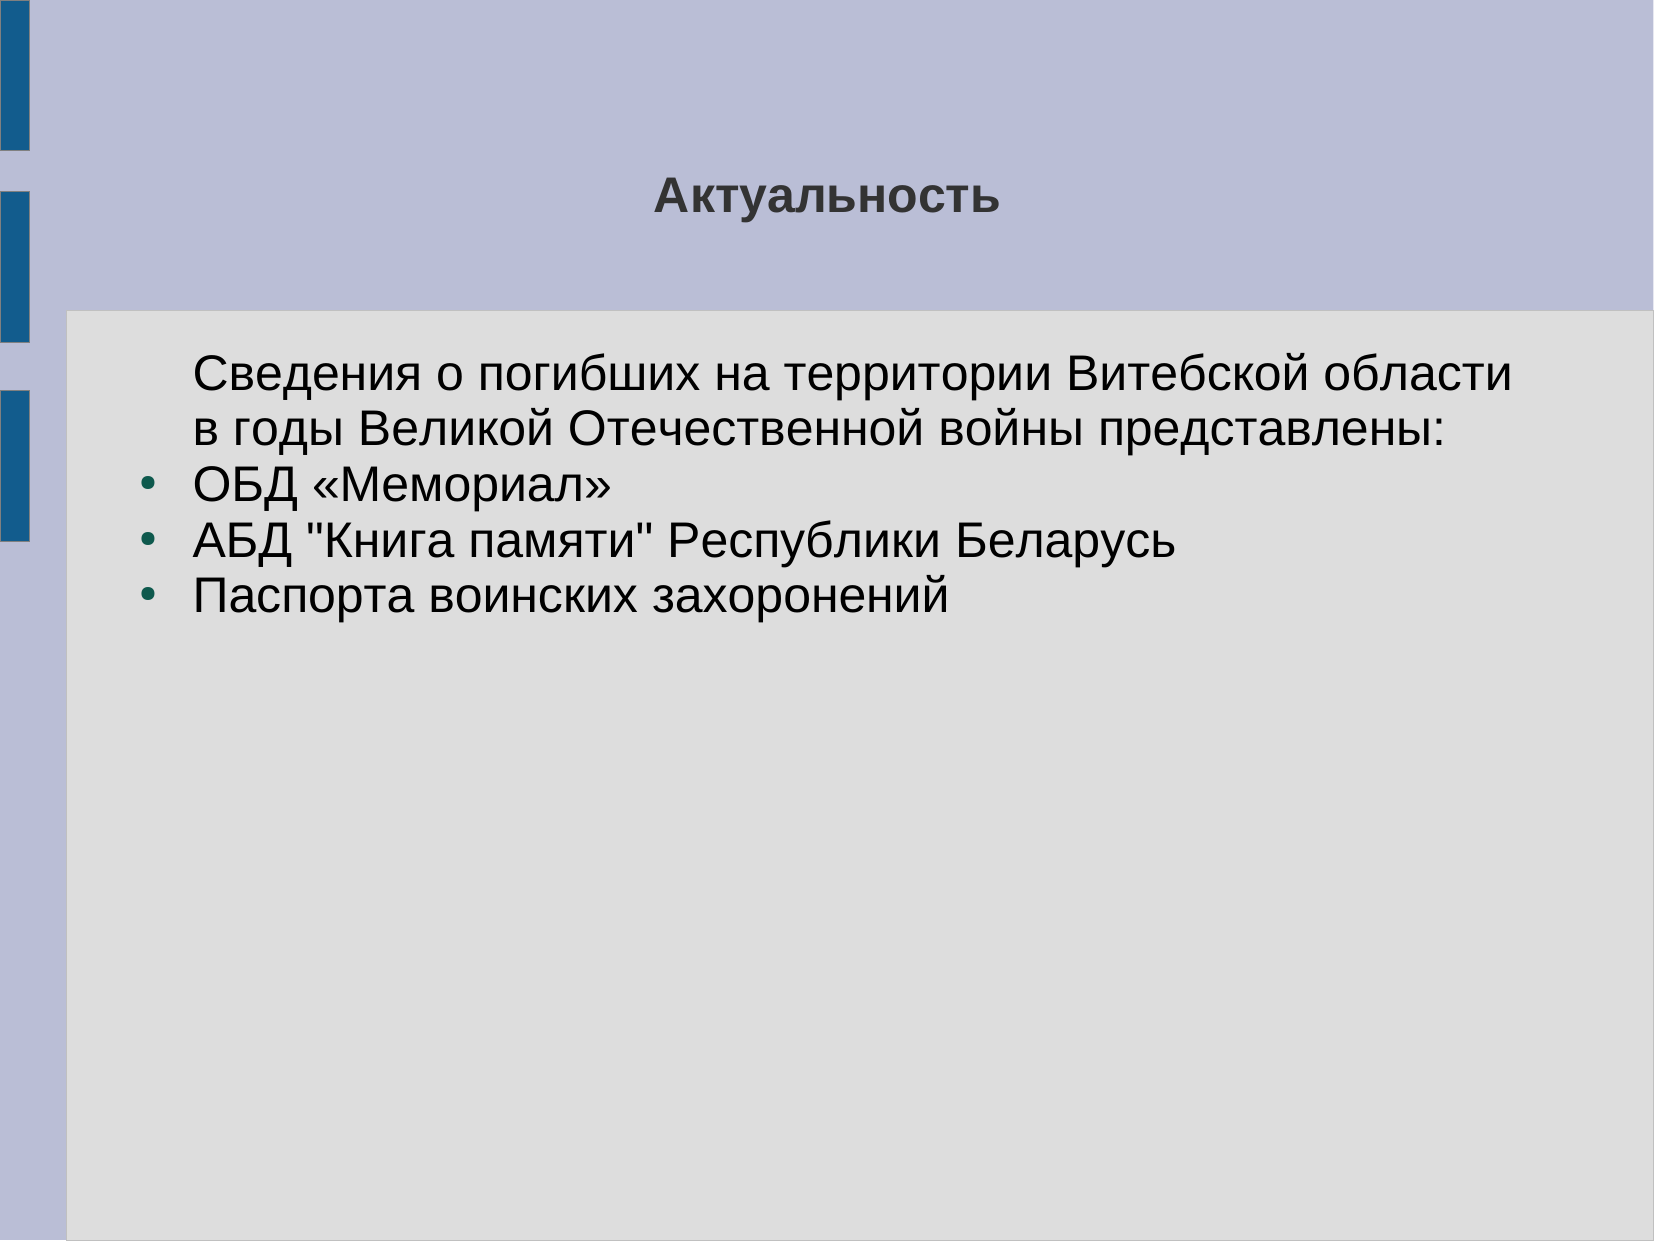

# Актуальность
Сведения о погибших на территории Витебской области в годы Великой Отечественной войны представлены:
ОБД «Мемориал»
АБД "Книга памяти" Республики Беларусь
Паспорта воинских захоронений